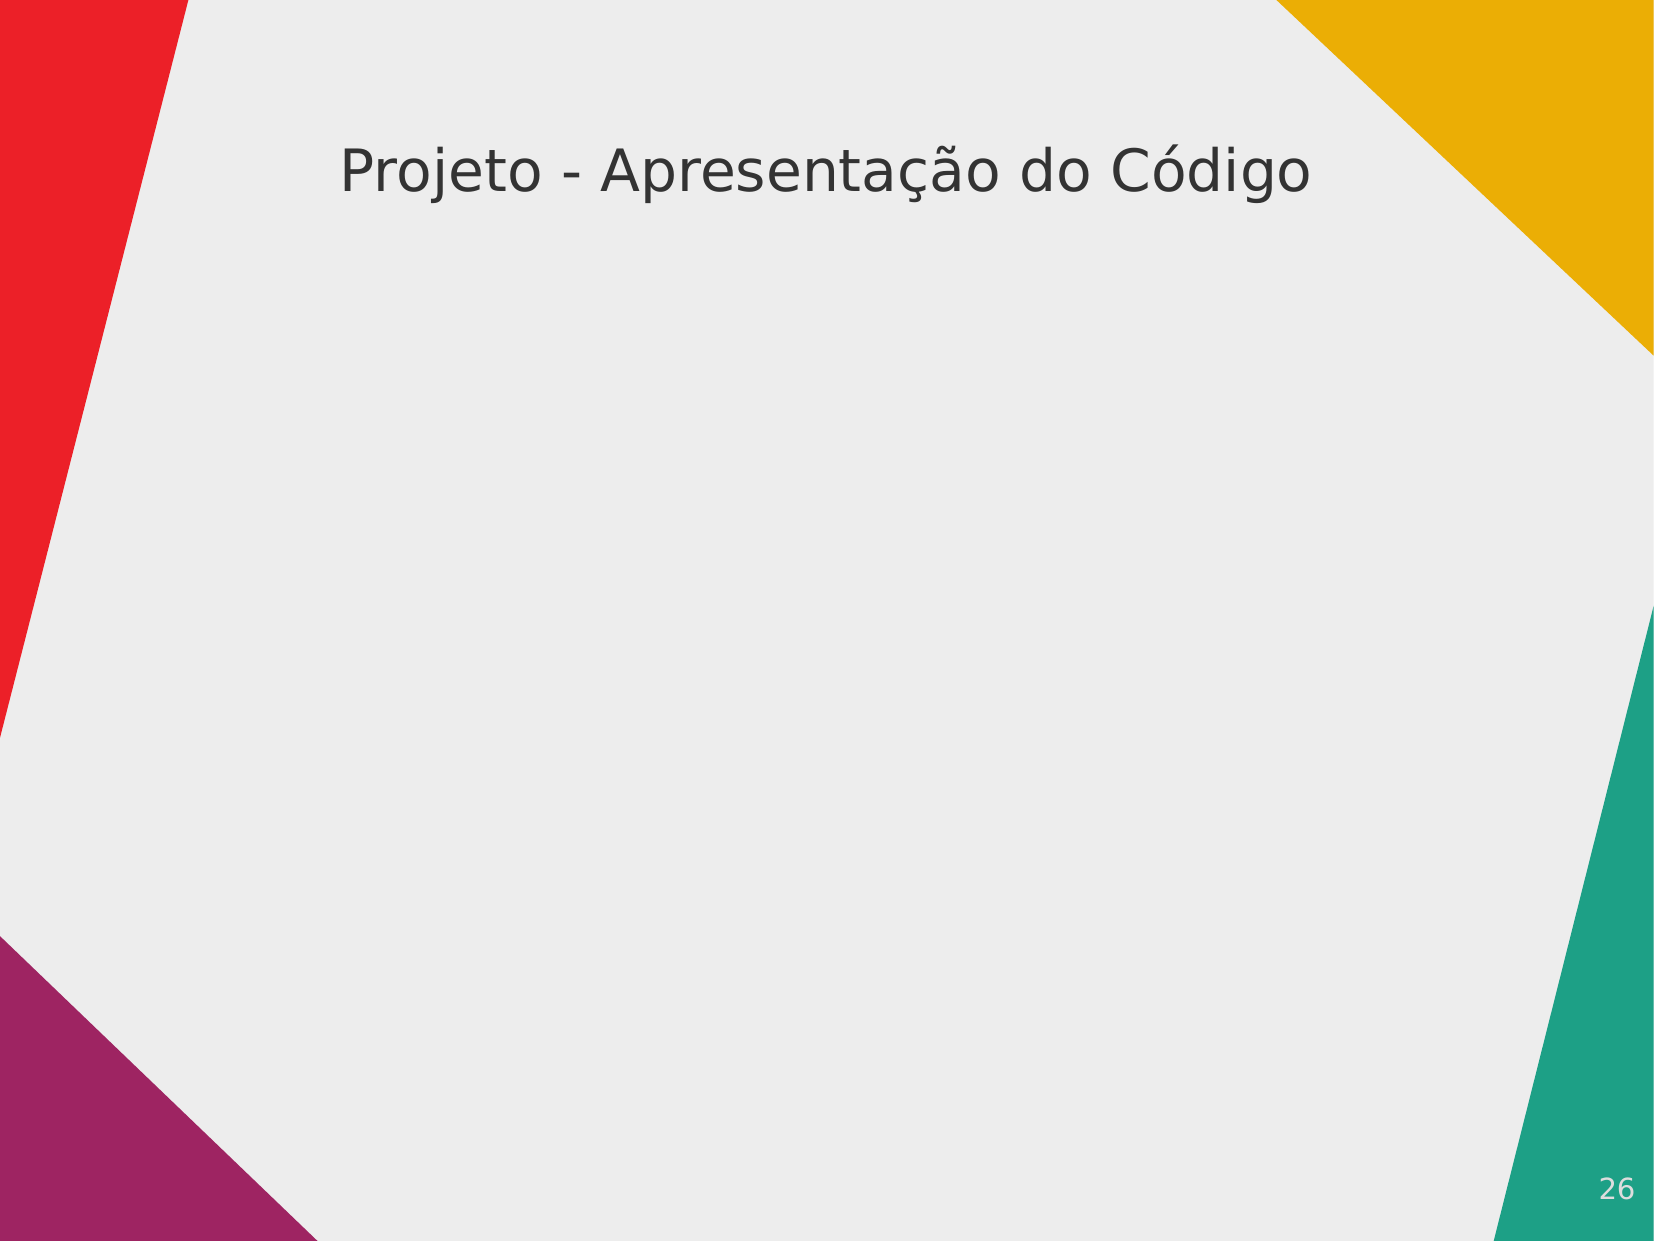

# Projeto - Apresentação do Código
26